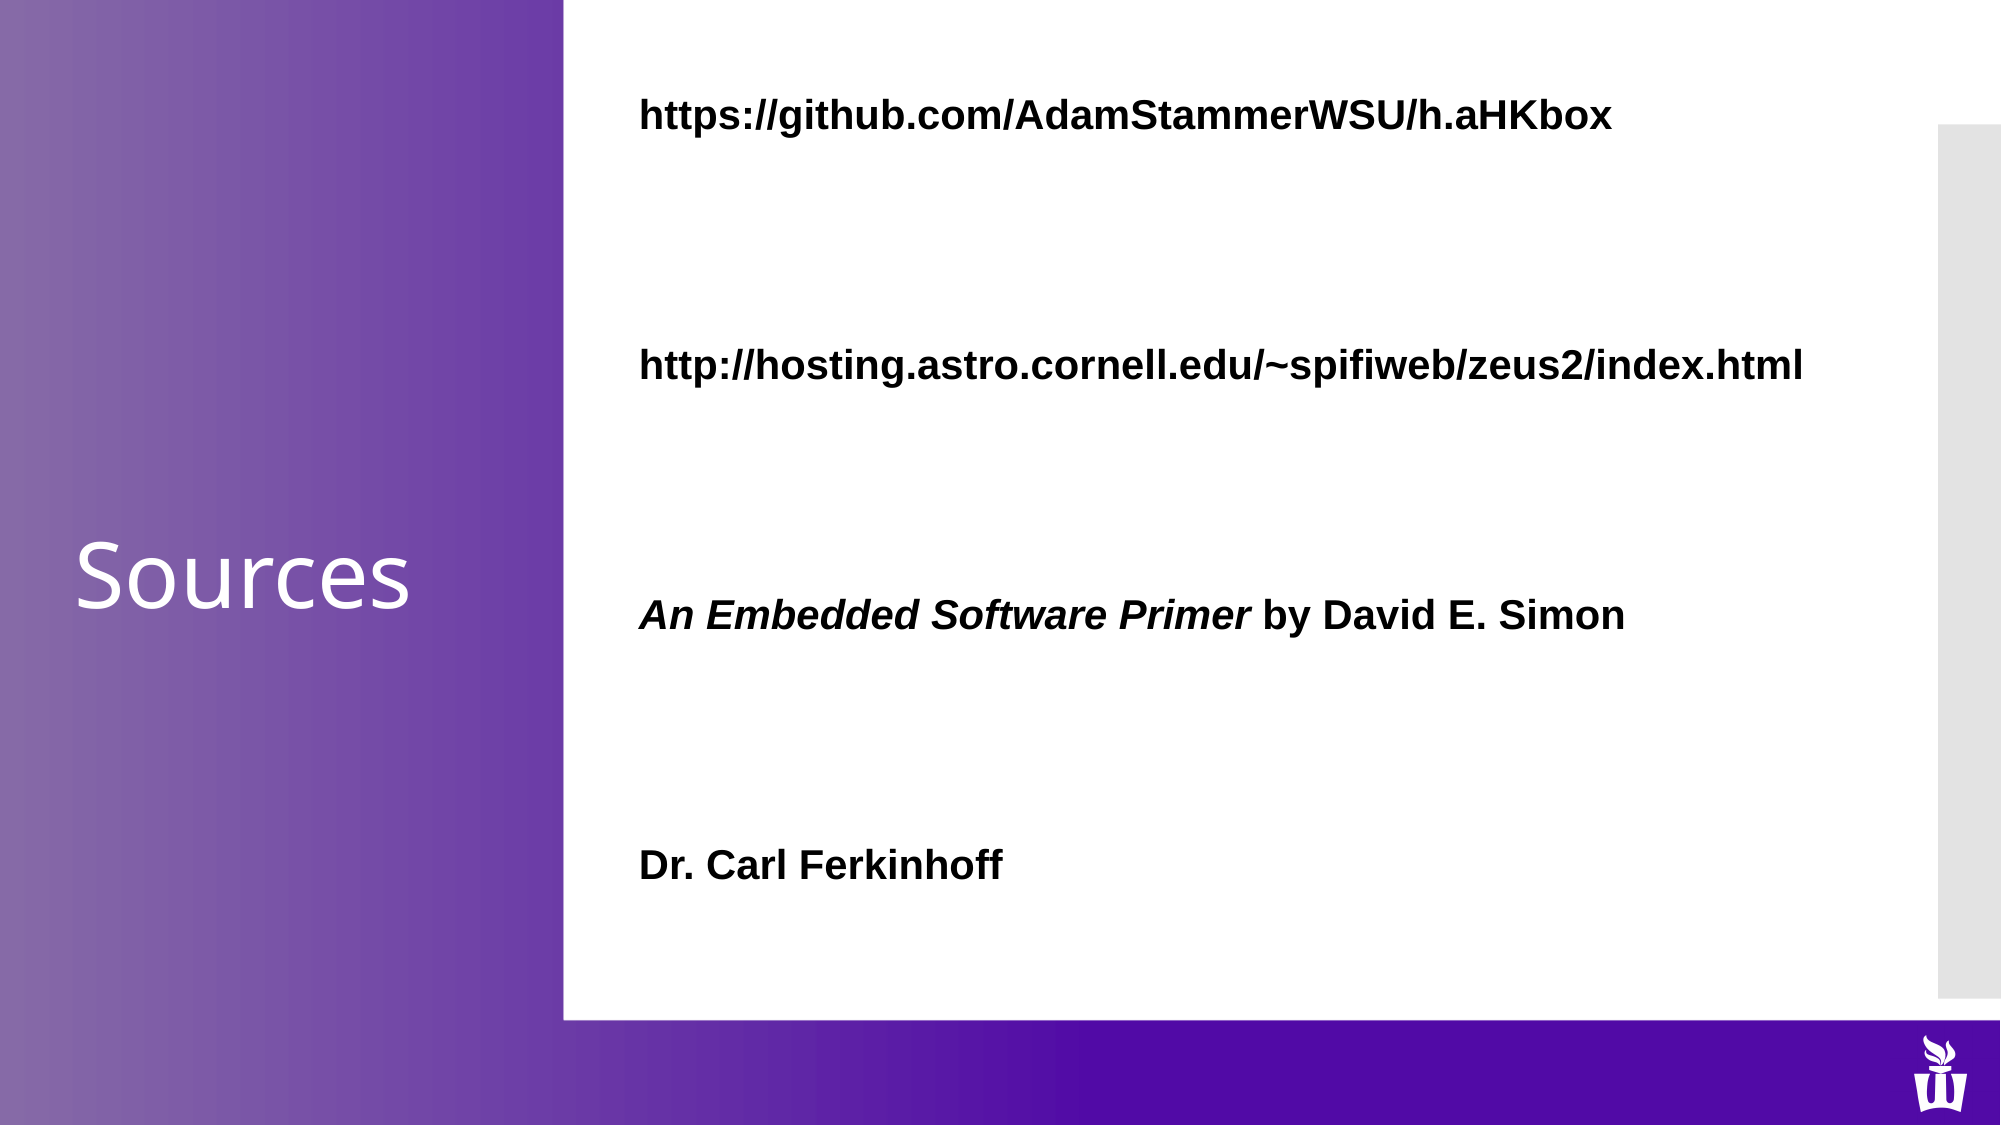

https://github.com/AdamStammerWSU/h.aHKbox
http://hosting.astro.cornell.edu/~spifiweb/zeus2/index.html
An Embedded Software Primer by David E. Simon
Dr. Carl Ferkinhoff
Sources